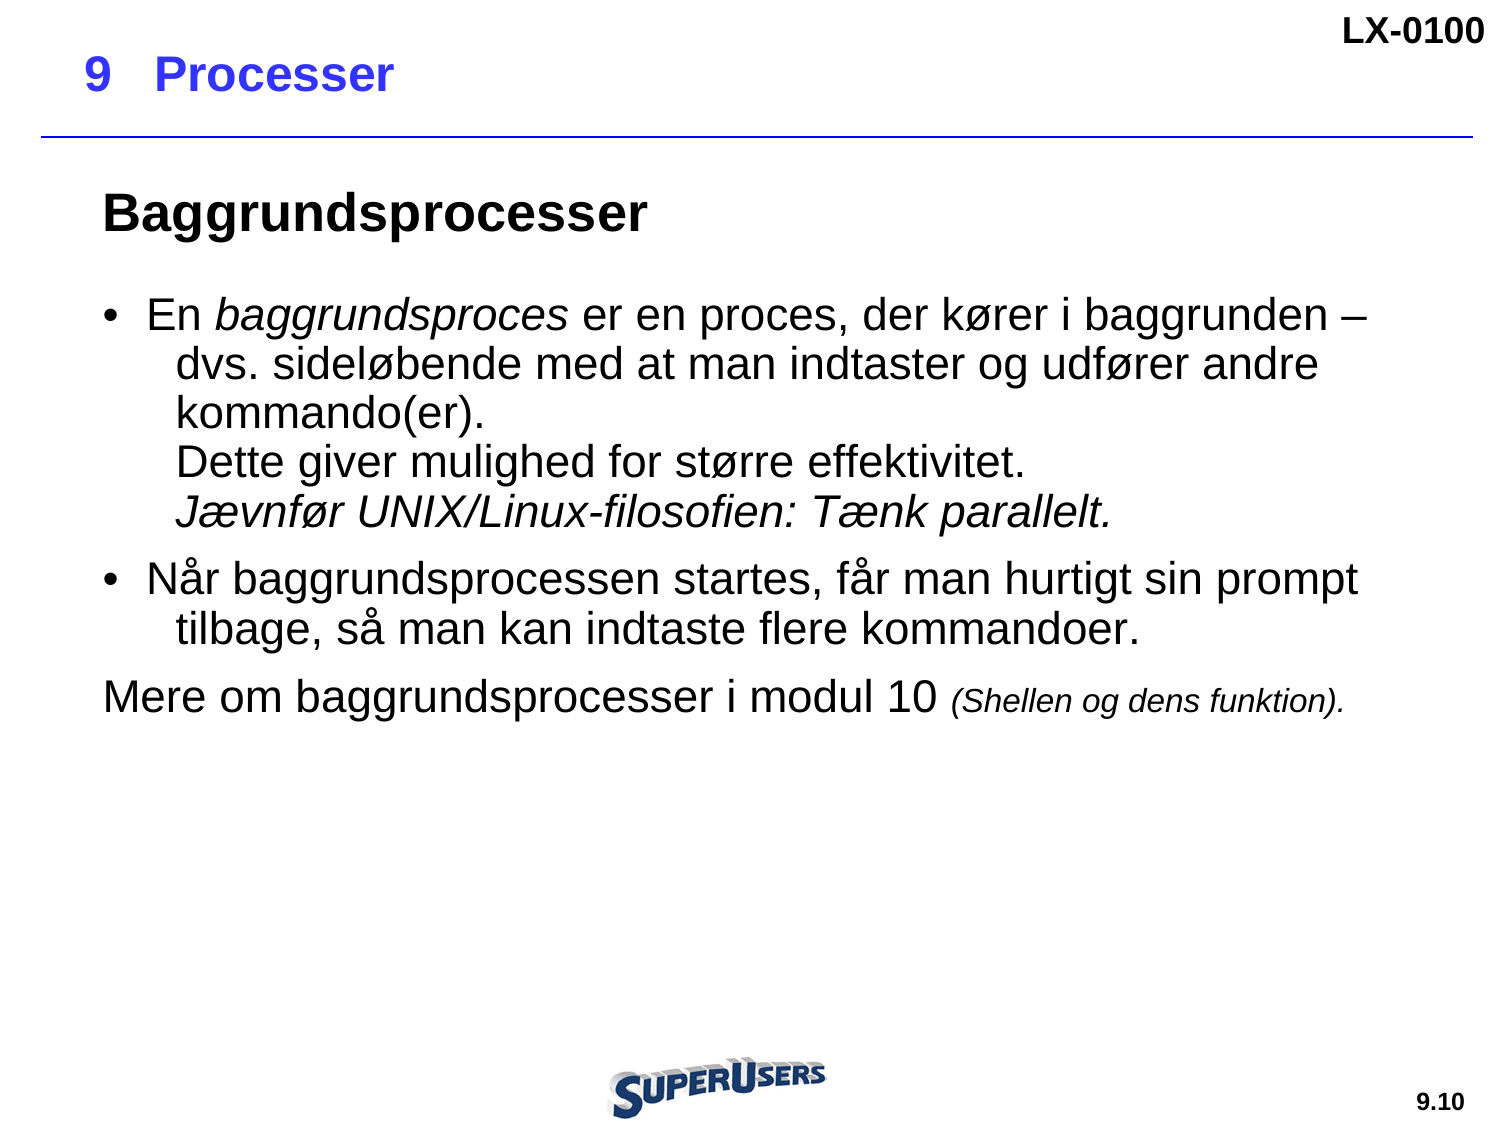

# 9 Processer
Baggrundsprocesser
En baggrundsproces er en proces, der kører i baggrunden – dvs. sideløbende med at man indtaster og udfører andre kommando(er).
Dette giver mulighed for større effektivitet.
Jævnfør UNIX/Linux-filosofien: Tænk parallelt.
Når baggrundsprocessen startes, får man hurtigt sin prompt tilbage, så man kan indtaste flere kommandoer.
Mere om baggrundsprocesser i modul 10 (Shellen og dens funktion).